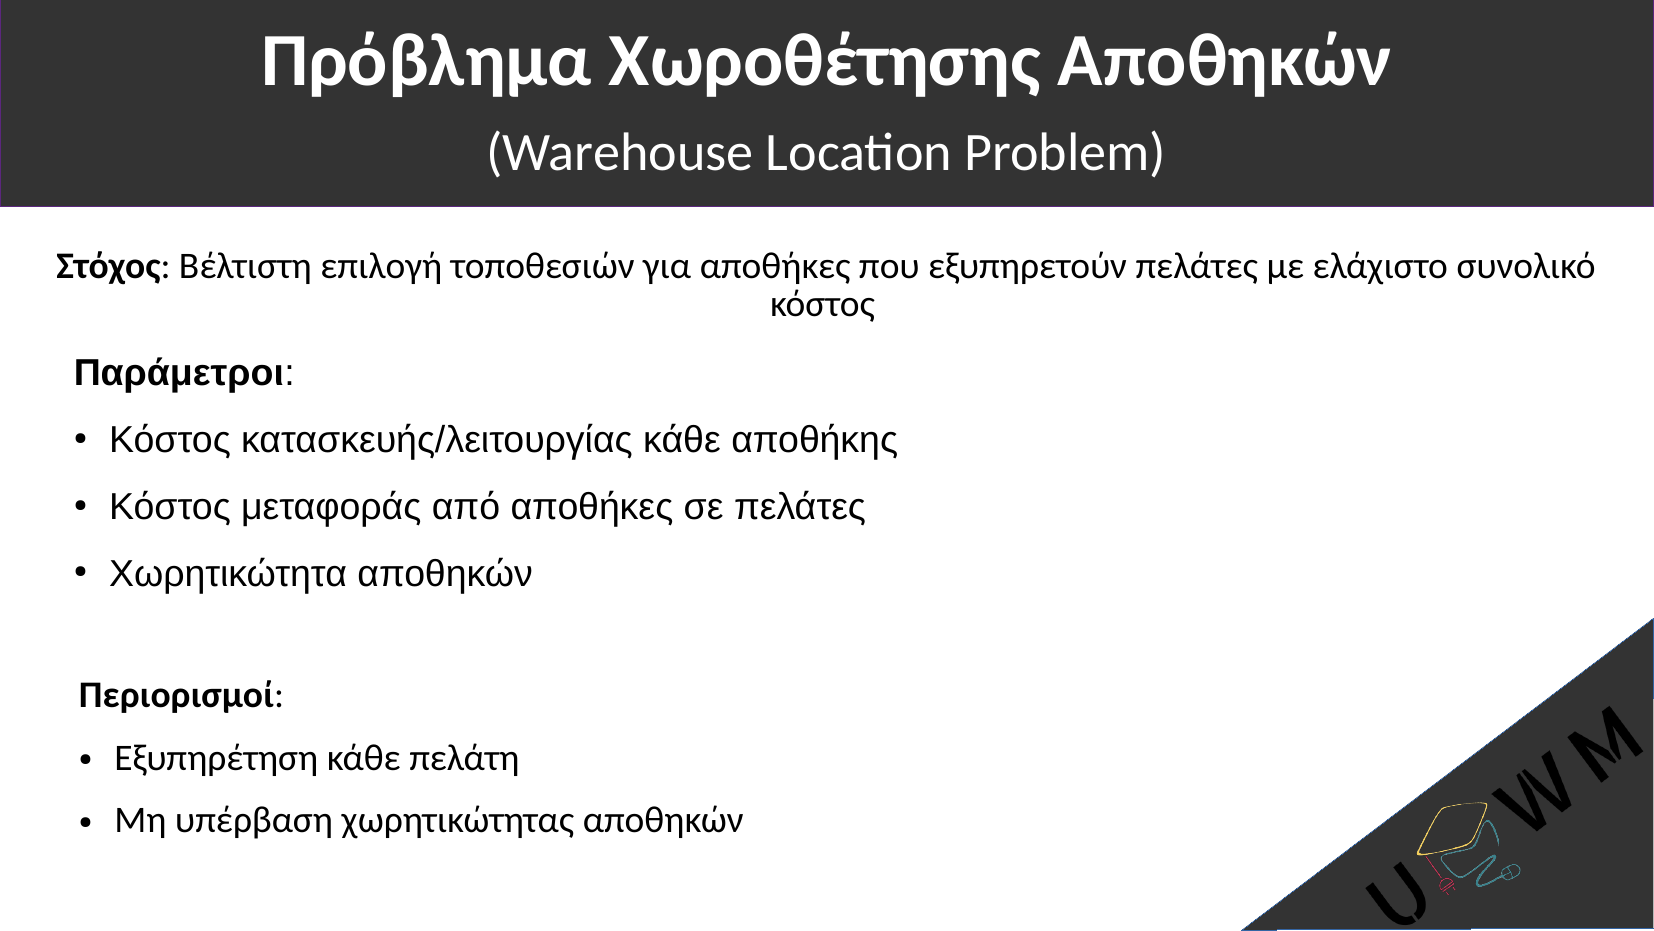

#
Πρόβλημα Χωροθέτησης Αποθηκών
(Warehouse Location Problem)
Στόχος: Βέλτιστη επιλογή τοποθεσιών για αποθήκες που εξυπηρετούν πελάτες με ελάχιστο συνολικό κόστος
Παράμετροι:
Κόστος κατασκευής/λειτουργίας κάθε αποθήκης
Κόστος μεταφοράς από αποθήκες σε πελάτες
Χωρητικώτητα αποθηκών
Περιορισμοί:
Εξυπηρέτηση κάθε πελάτη
Μη υπέρβαση χωρητικώτητας αποθηκών